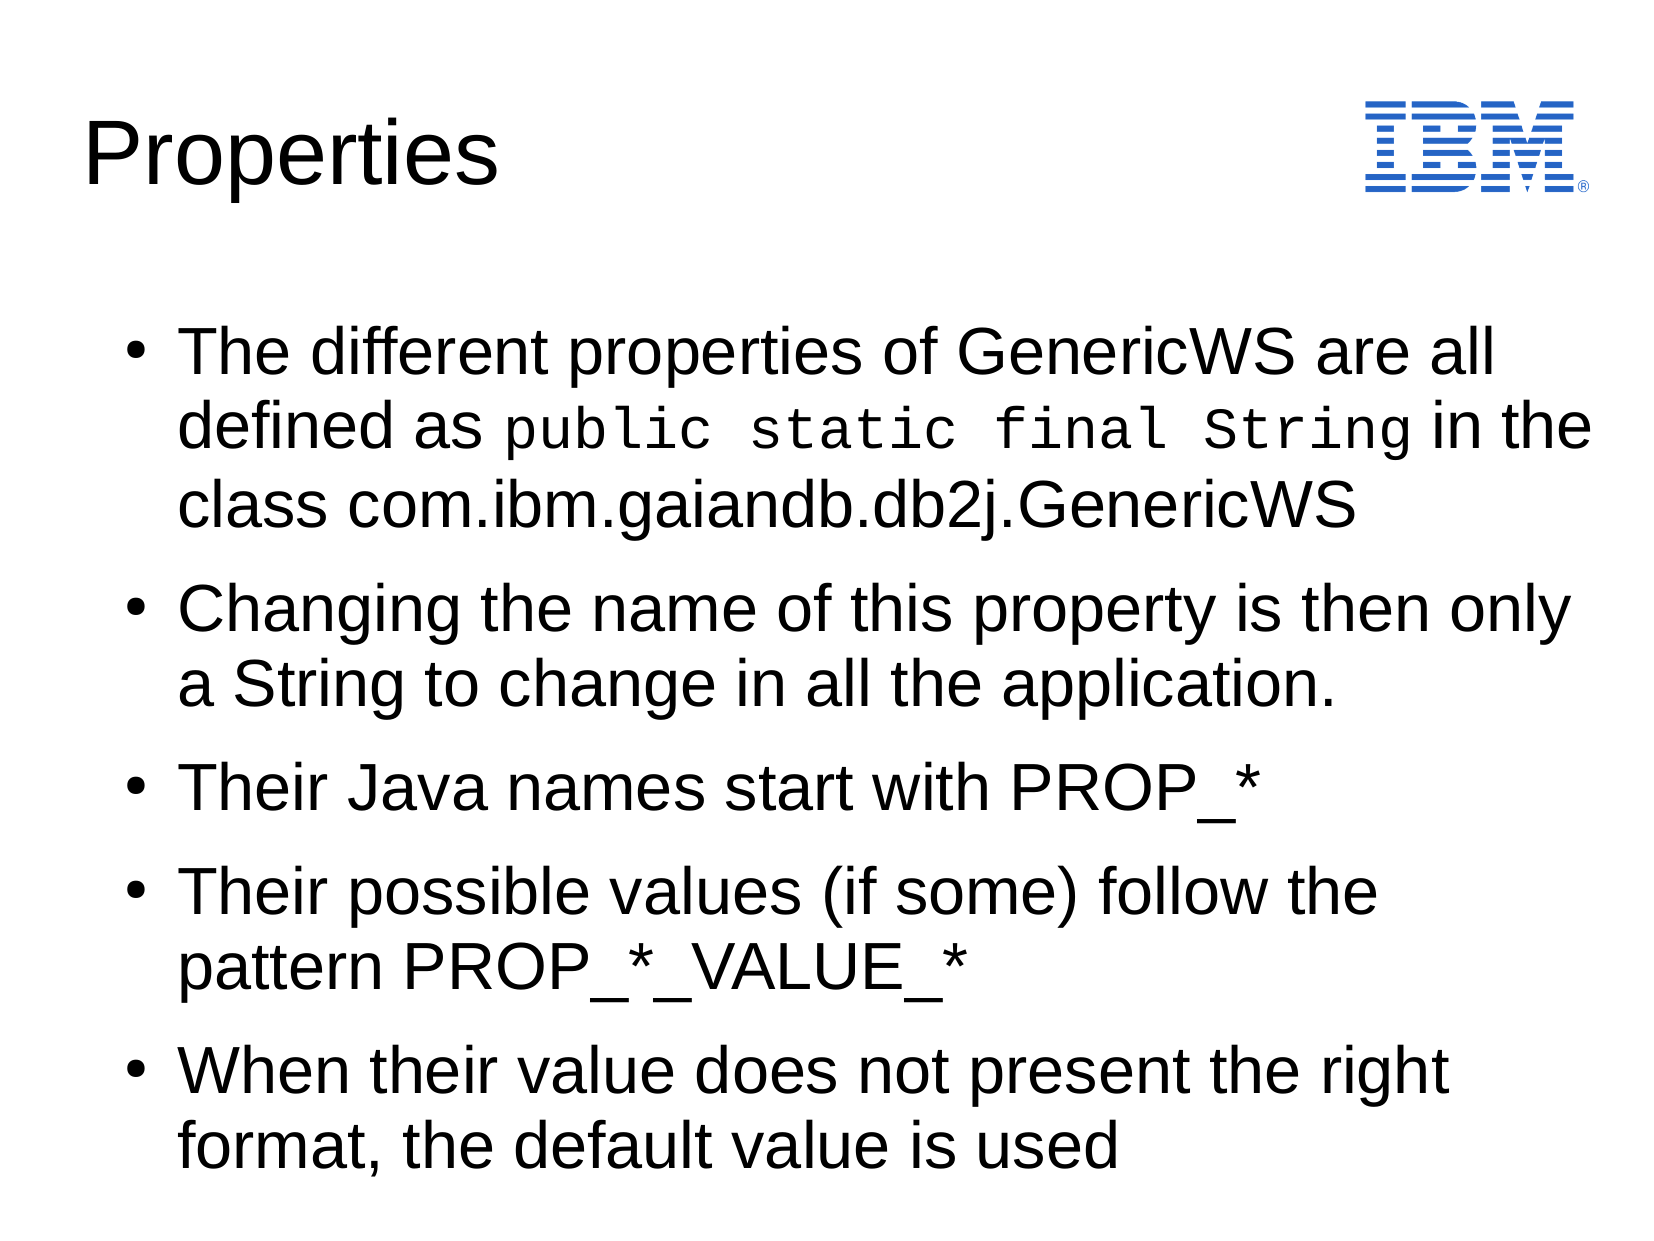

# Properties
The different properties of GenericWS are all defined as public static final String in the class com.ibm.gaiandb.db2j.GenericWS
Changing the name of this property is then only a String to change in all the application.
Their Java names start with PROP_*
Their possible values (if some) follow the pattern PROP_*_VALUE_*
When their value does not present the right format, the default value is used